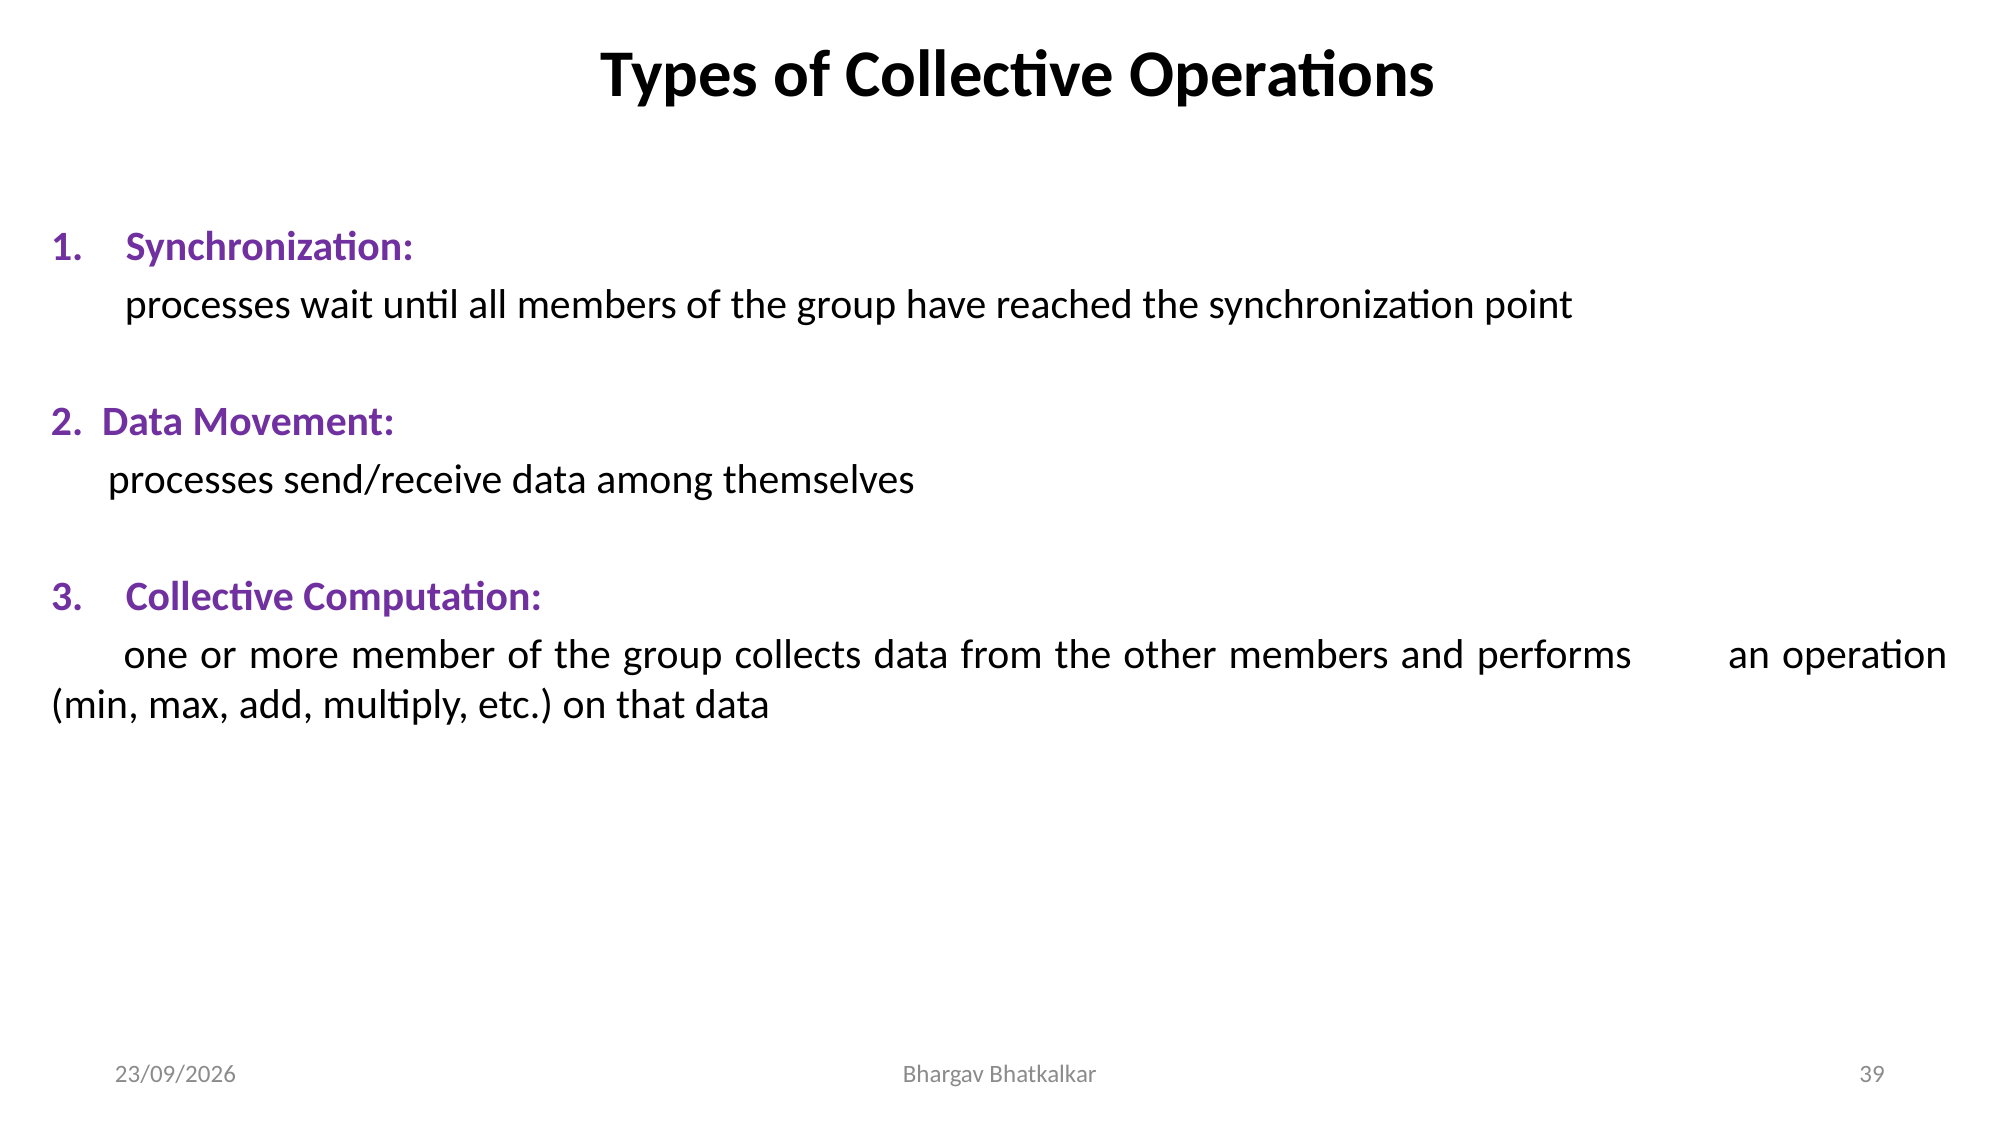

# Types of Collective Operations
Synchronization:
	processes wait until all members of the group have reached the synchronization point
2. Data Movement:
 processes send/receive data among themselves
Collective Computation:
 one or more member of the group collects data from the other members and performs an operation (min, max, add, multiply, etc.) on that data
Bhargav Bhatkalkar